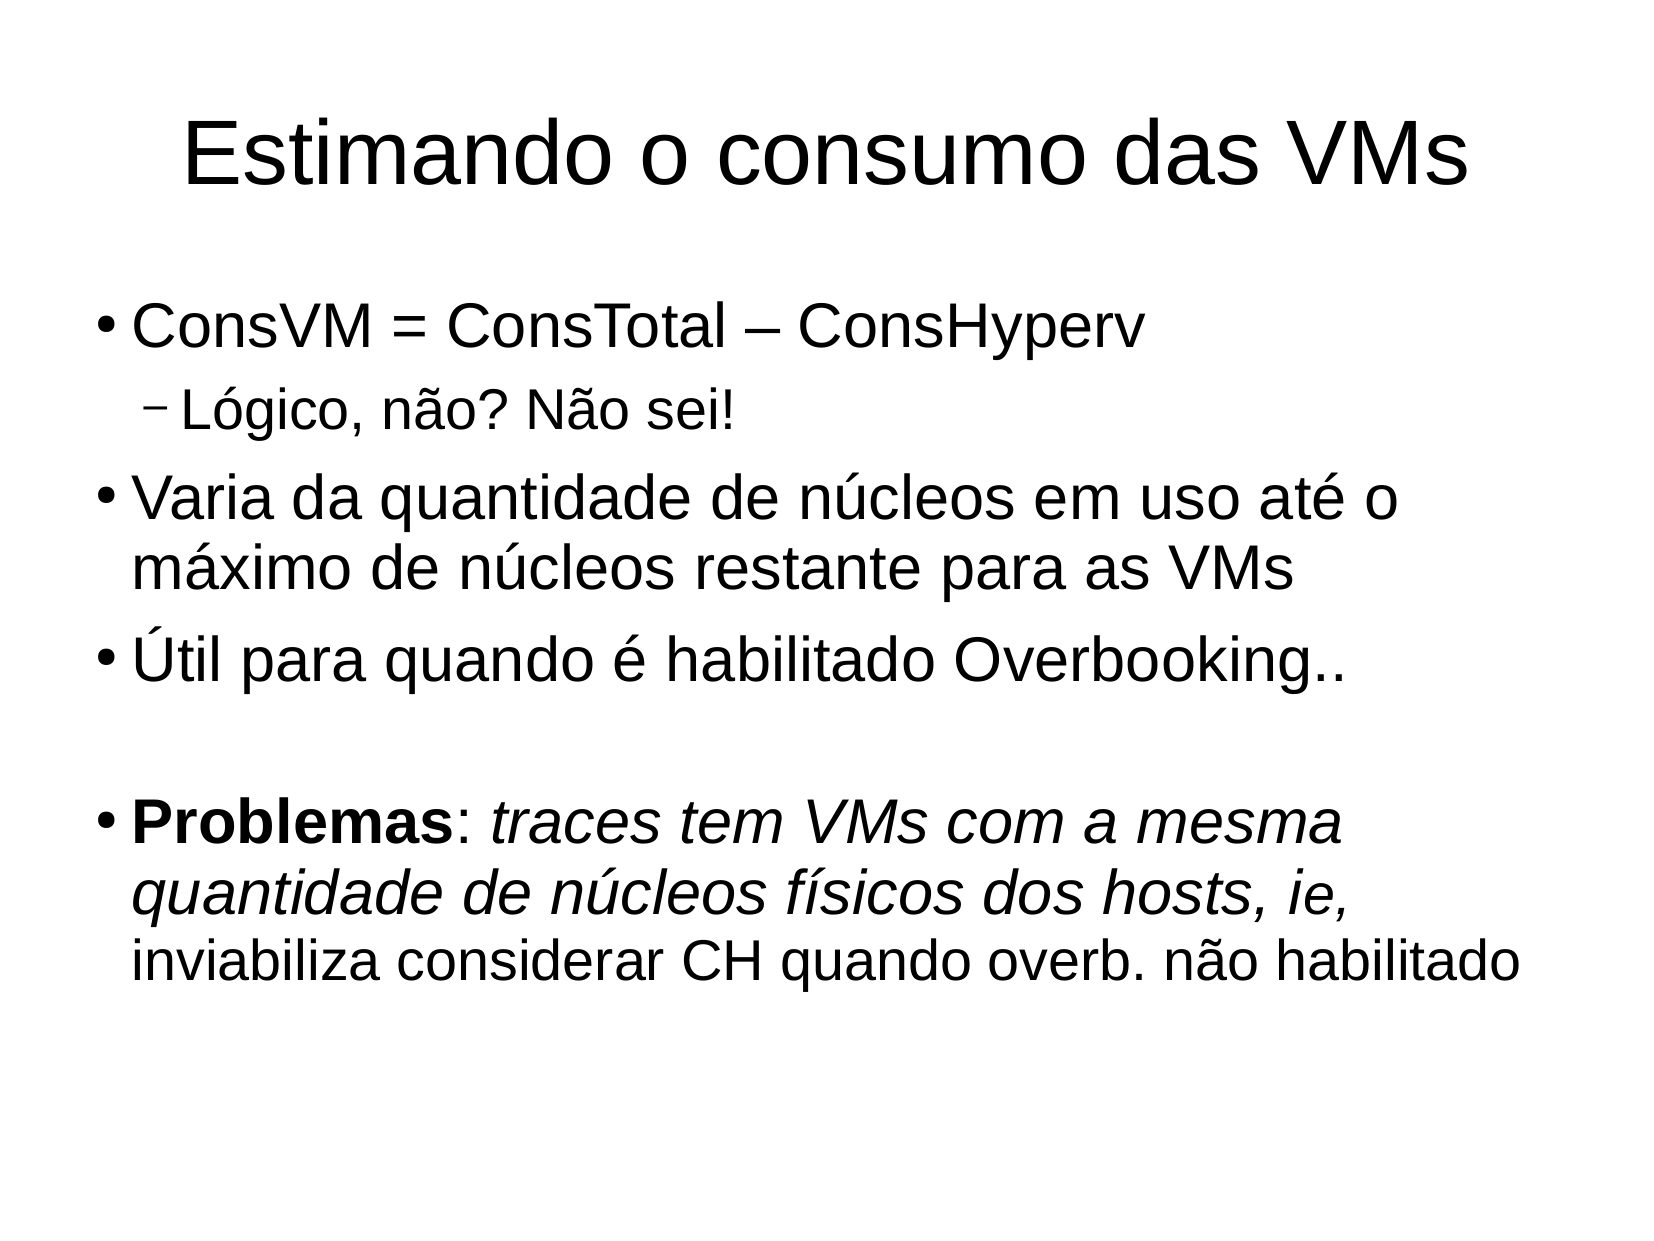

# Estimando o consumo das VMs
ConsVM = ConsTotal – ConsHyperv
Lógico, não? Não sei!
Varia da quantidade de núcleos em uso até o máximo de núcleos restante para as VMs
Útil para quando é habilitado Overbooking..
Problemas: traces tem VMs com a mesma quantidade de núcleos físicos dos hosts, ie, inviabiliza considerar CH quando overb. não habilitado